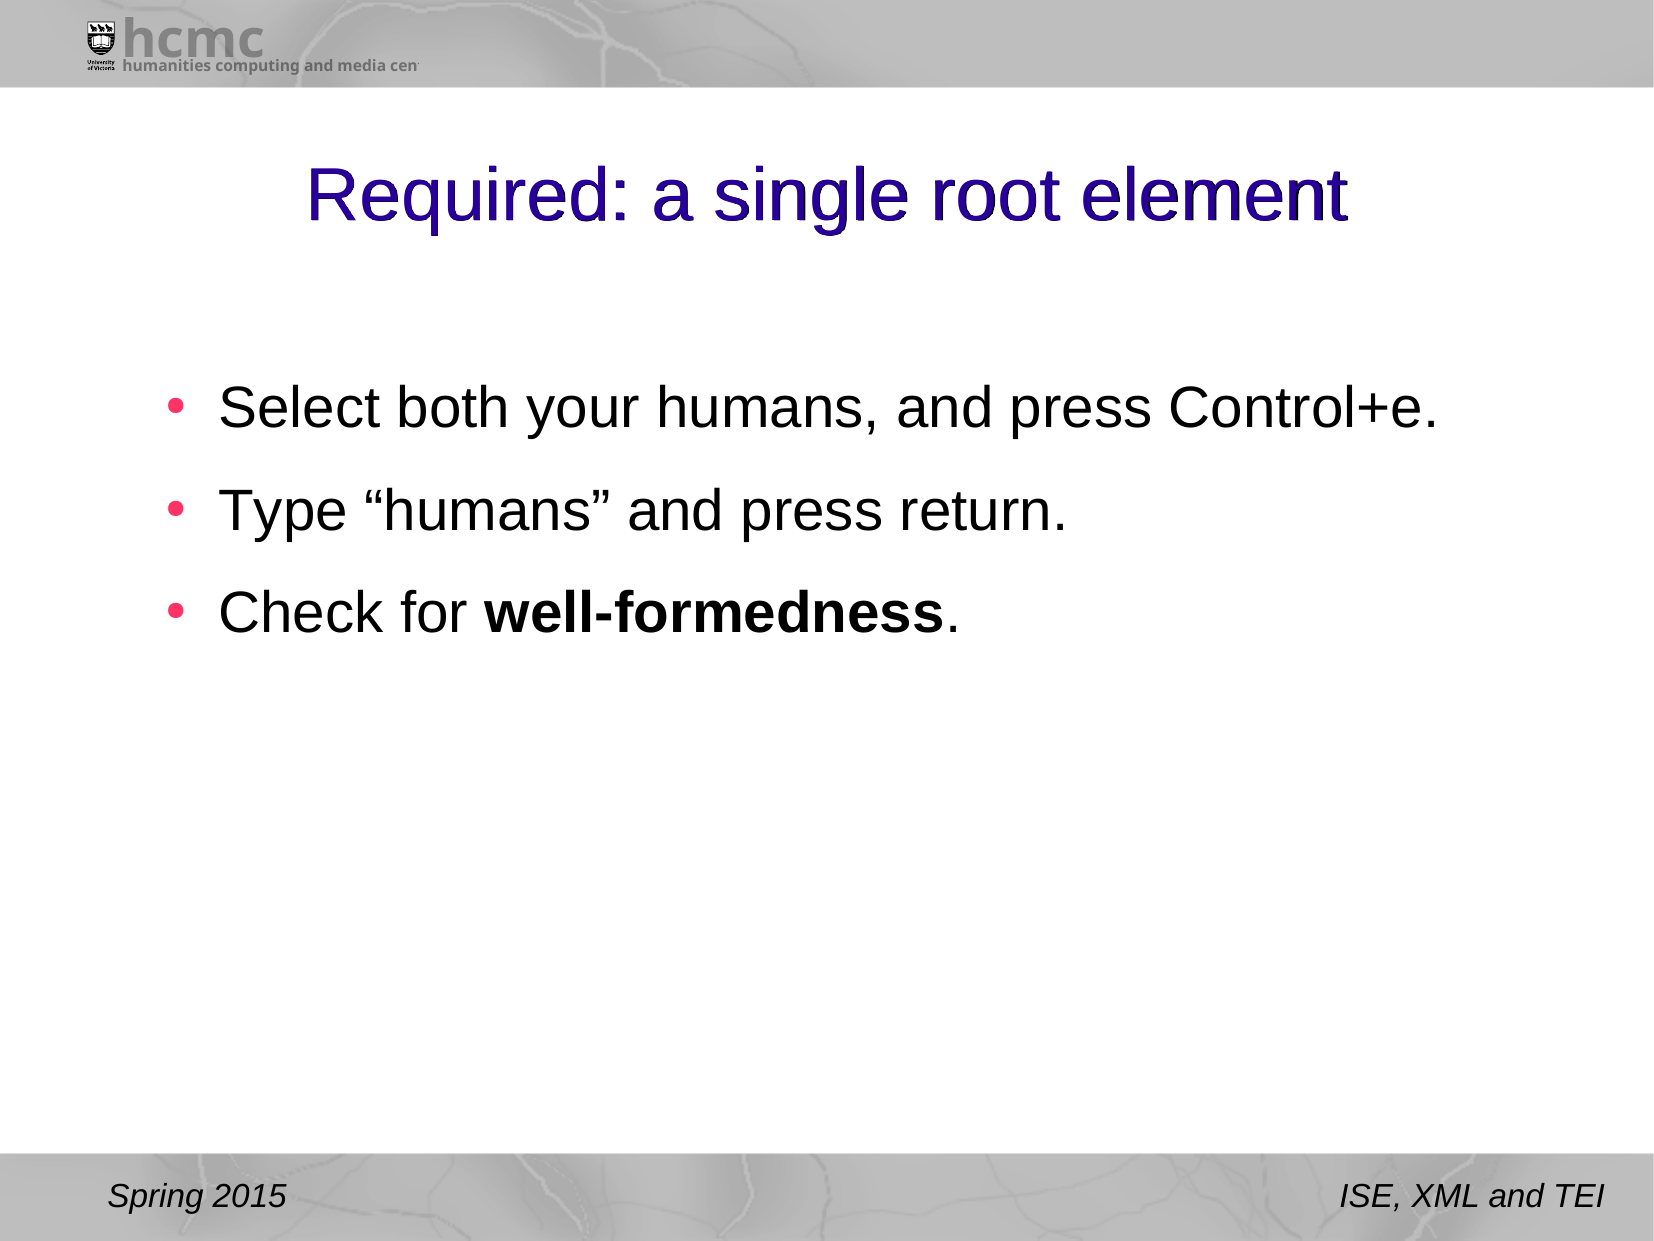

# Required: a single root element
Select both your humans, and press Control+e.
Type “humans” and press return.
Check for well-formedness.